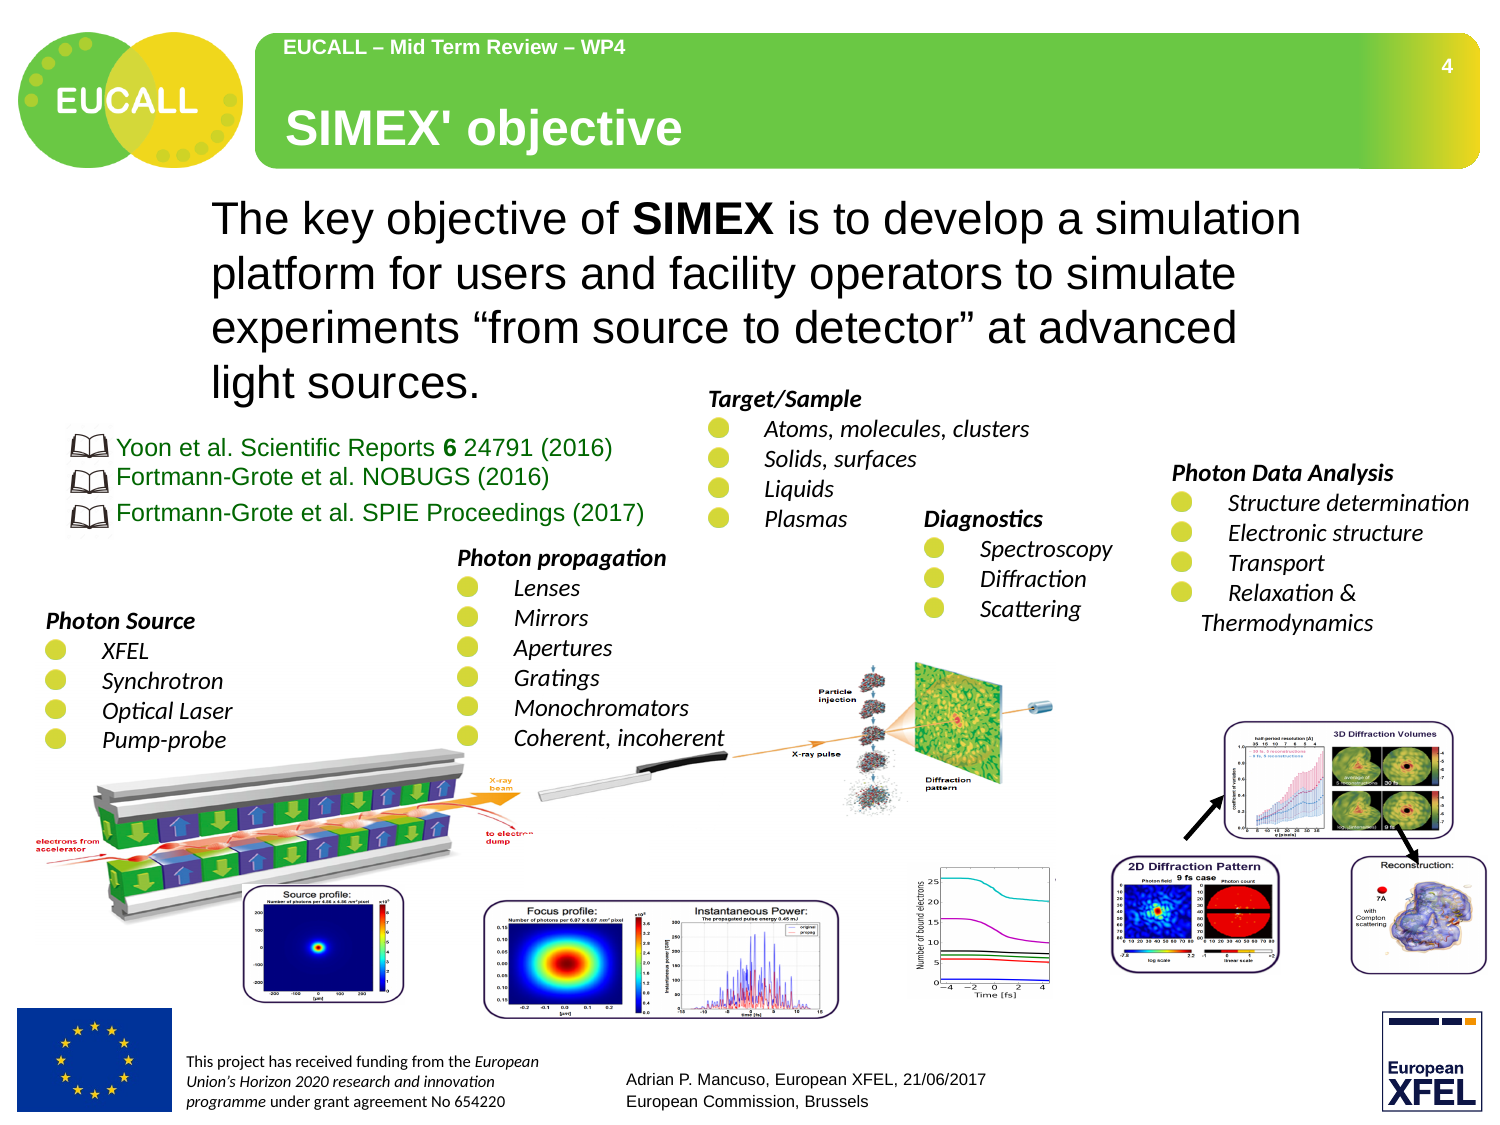

SIMEX' objective
The key objective of SIMEX is to develop a simulation
platform for users and facility operators to simulate
experiments “from source to detector” at advanced
light sources.
Target/Sample
Atoms, molecules, clusters
Solids, surfaces
Liquids
Plasmas
 Yoon et al. Scientific Reports 6 24791 (2016)
Photon Data Analysis
Structure determination
Electronic structure
Transport
Relaxation &
 Thermodynamics
 Fortmann-Grote et al. NOBUGS (2016)
 Fortmann-Grote et al. SPIE Proceedings (2017)
Diagnostics
Spectroscopy
Diffraction
Scattering
Photon propagation
Lenses
Mirrors
Apertures
Gratings
Monochromators
Coherent, incoherent
Photon Source
XFEL
Synchrotron
Optical Laser
Pump-probe